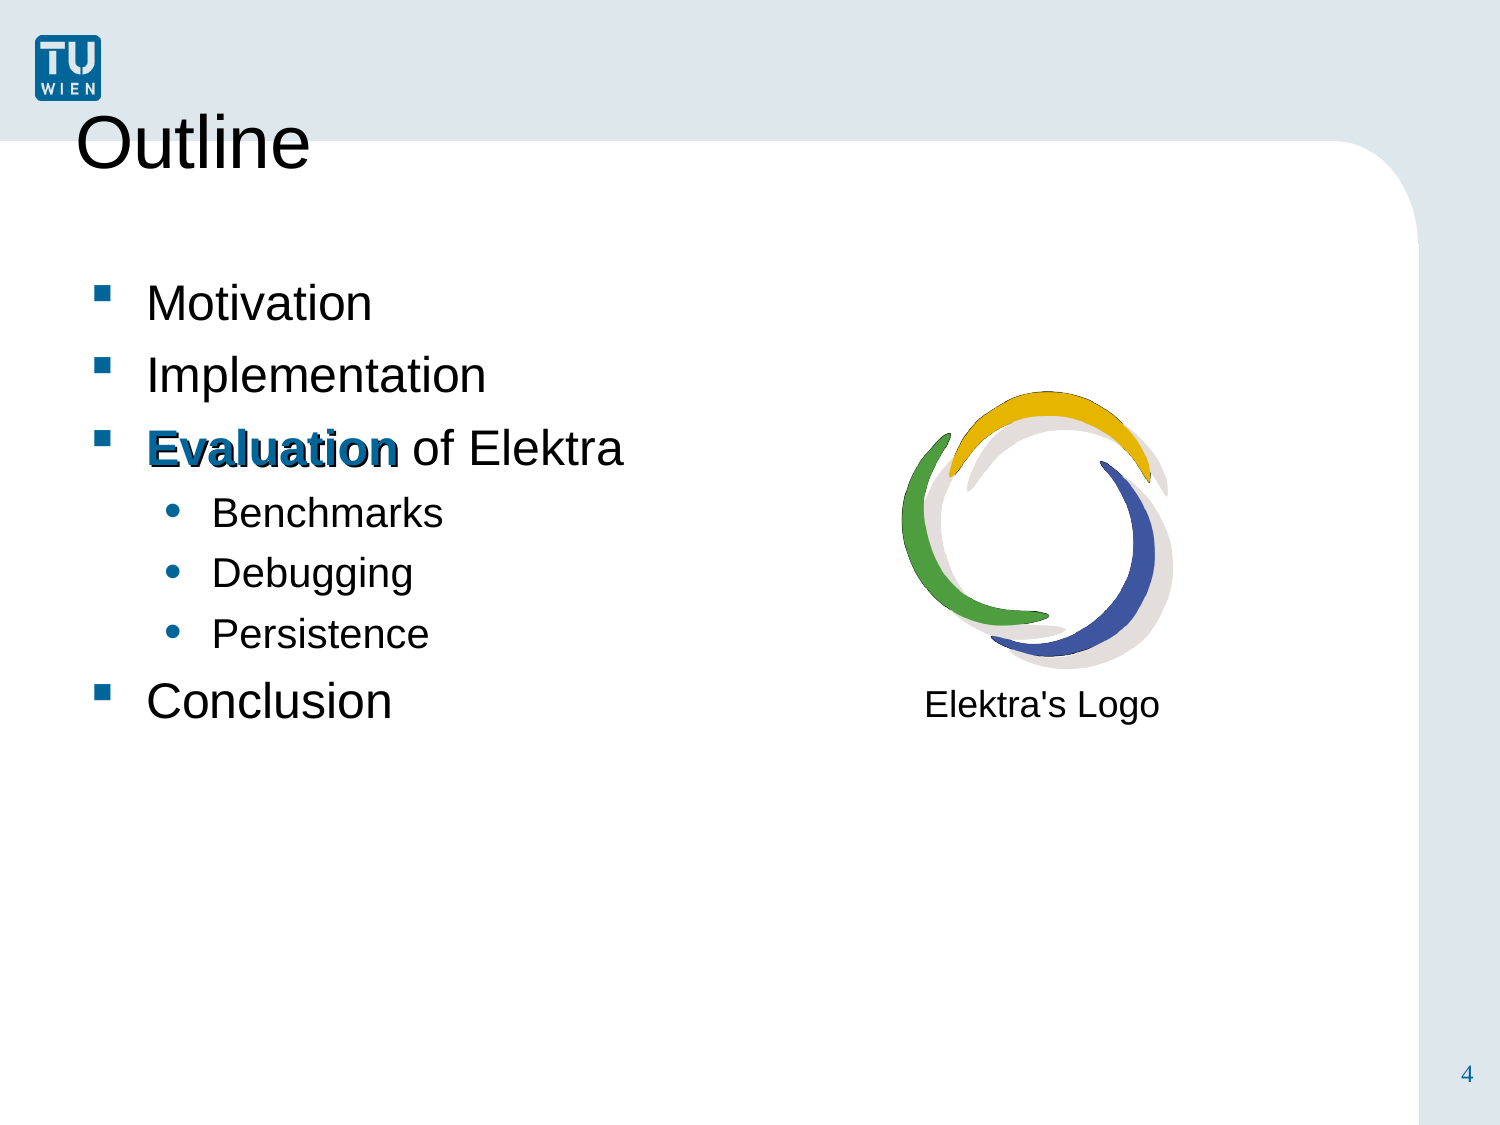

# Outline
Motivation
Implementation
Evaluation of Elektra
Benchmarks
Debugging
Persistence
Conclusion
Elektra's Logo
4